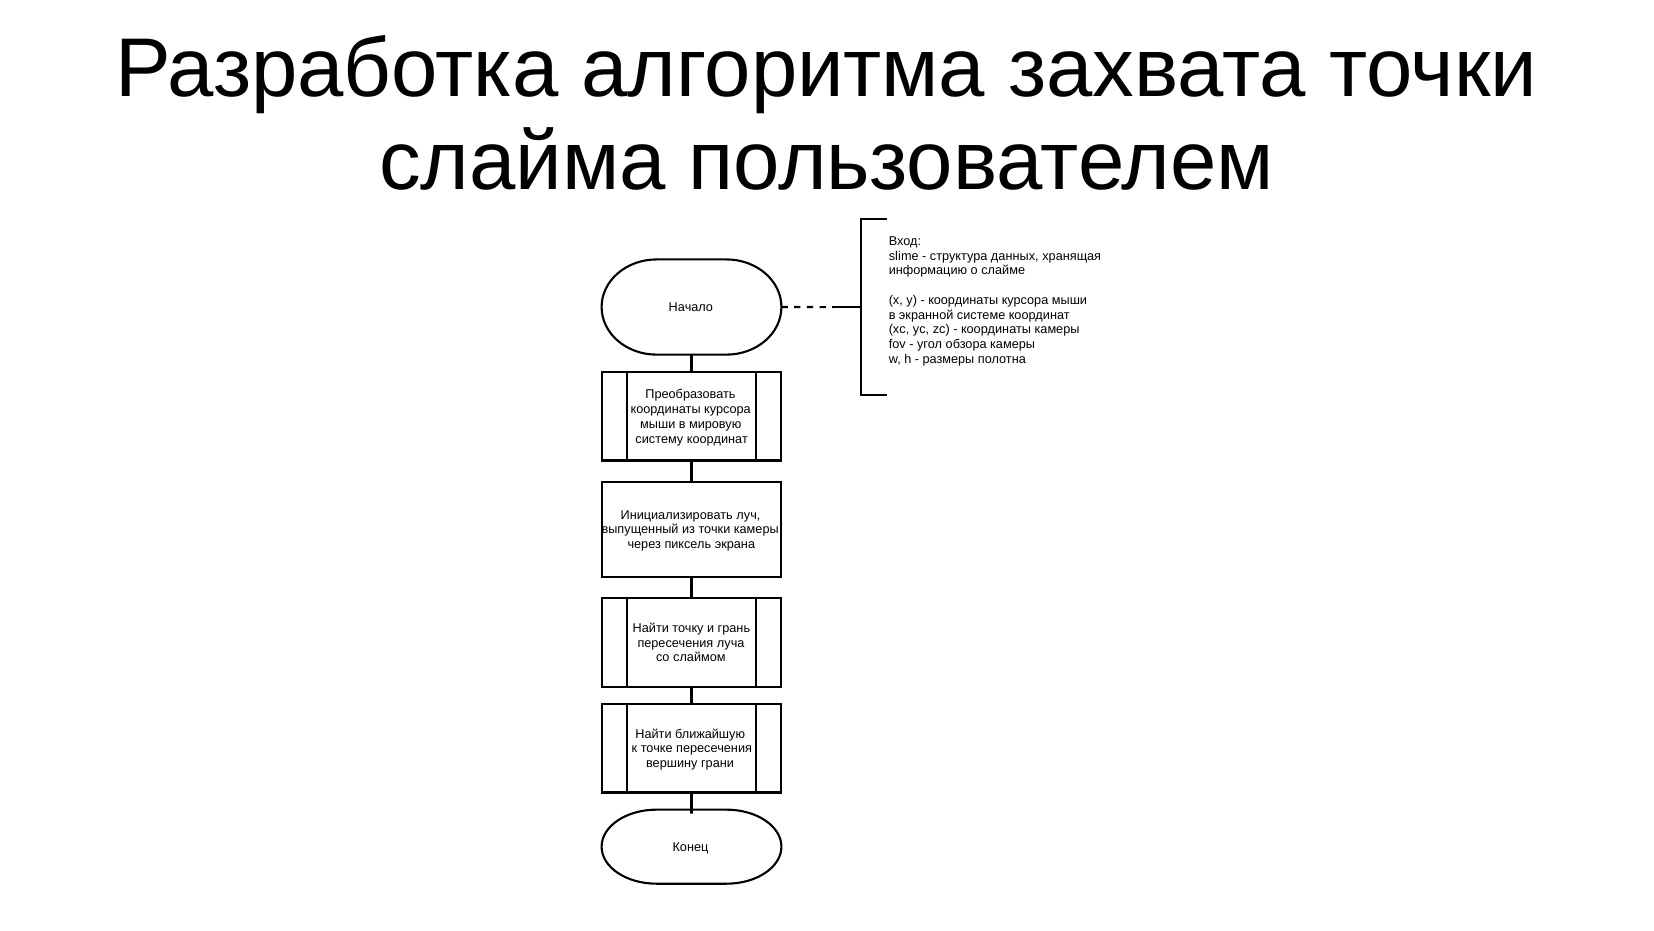

# Разработка алгоритма захвата точки слайма пользователем